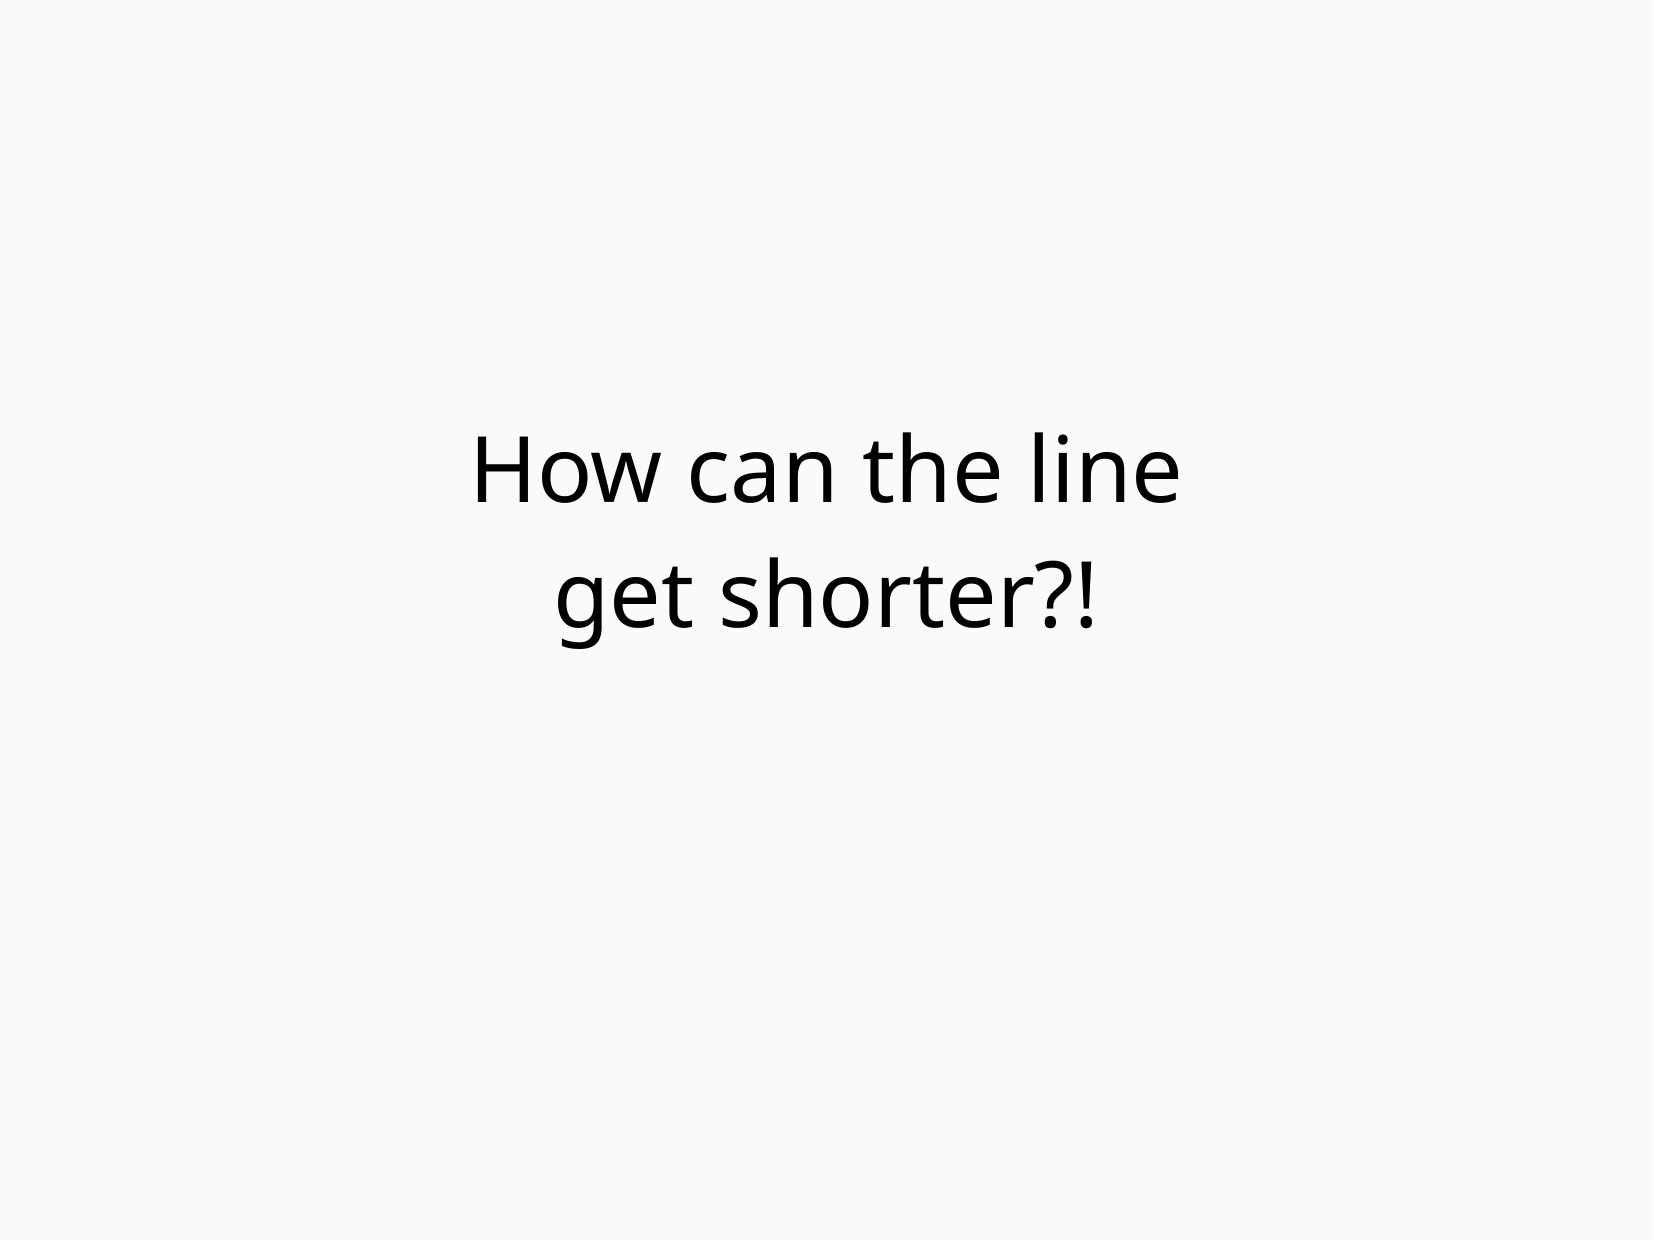

# How can the line
get shorter?!